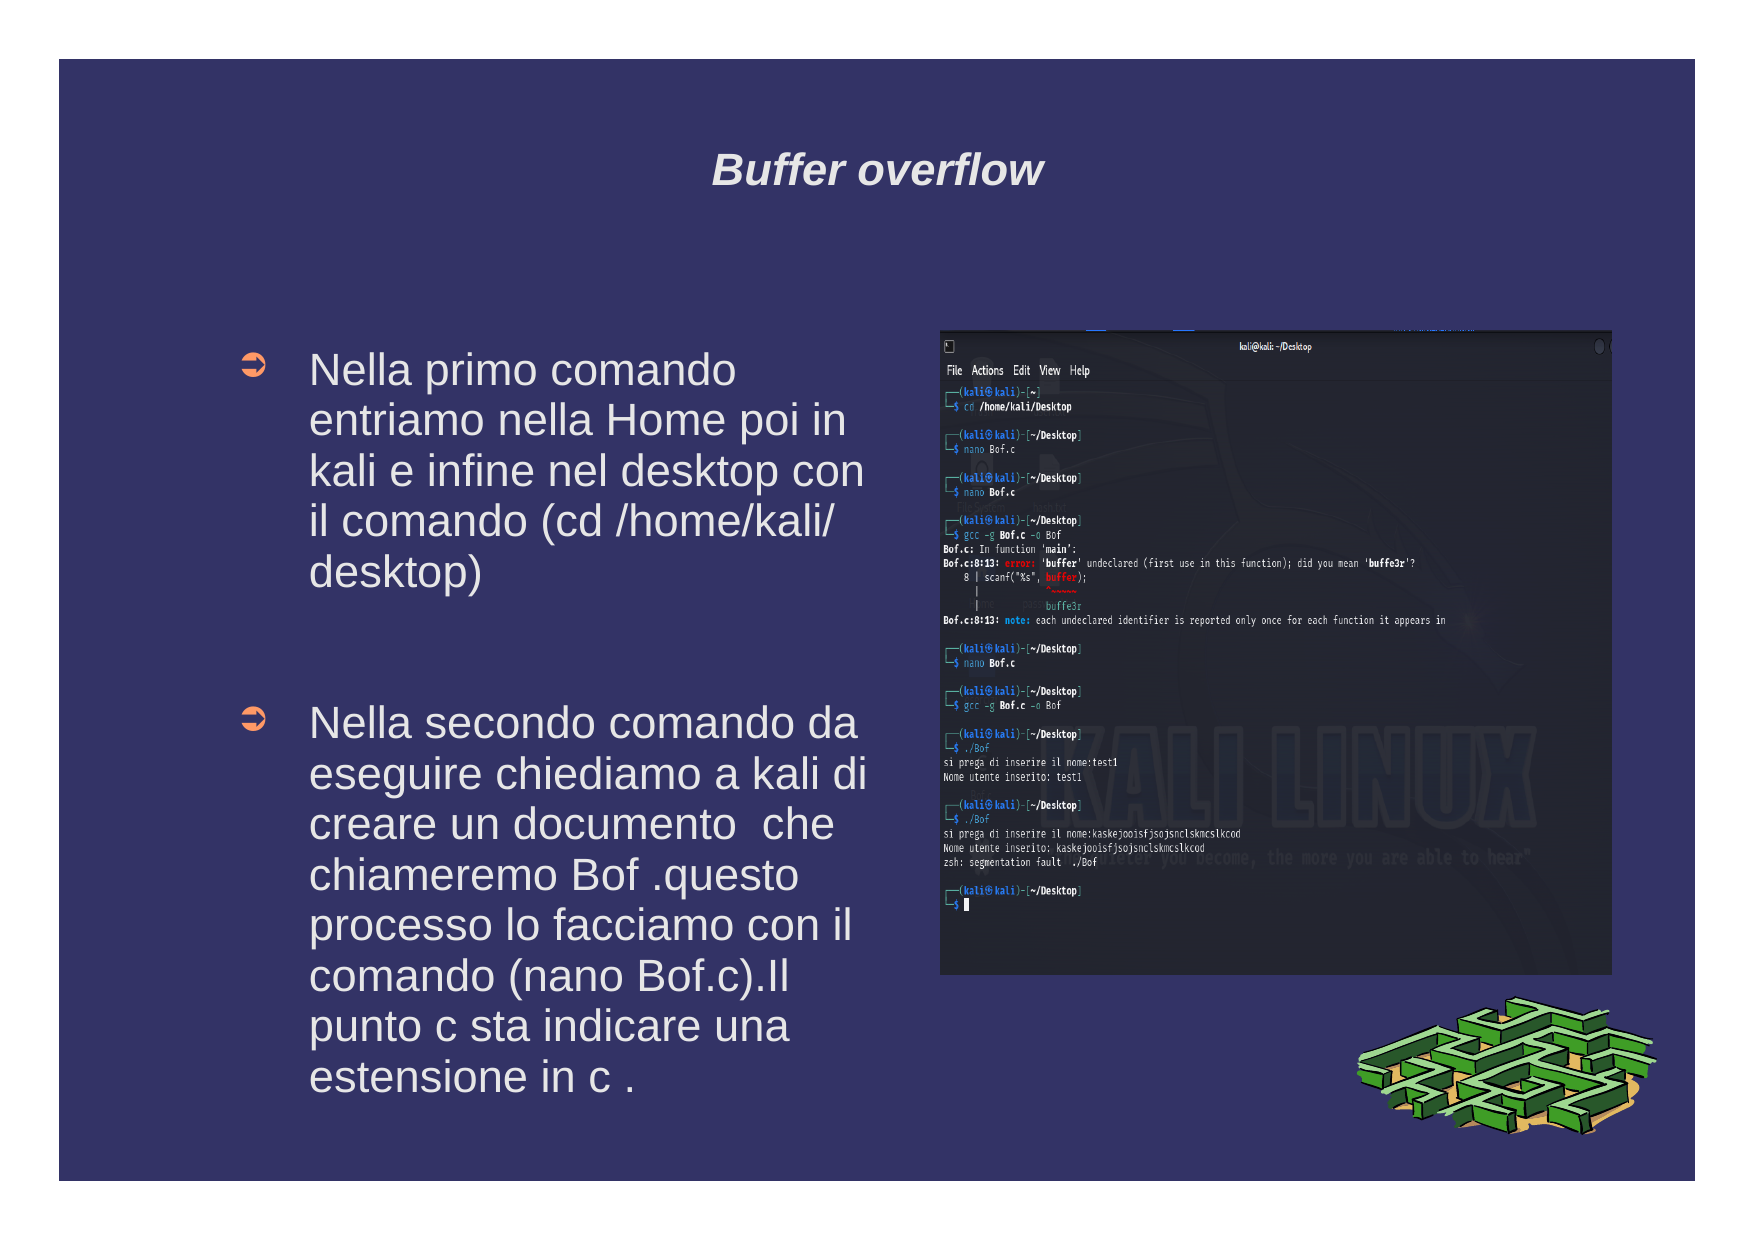

# Buffer overflow
Nella primo comando entriamo nella Home poi in kali e infine nel desktop con il comando (cd /home/kali/desktop)
Nella secondo comando da eseguire chiediamo a kali di creare un documento che chiameremo Bof .questo processo lo facciamo con il comando (nano Bof.c).Il punto c sta indicare una estensione in c .